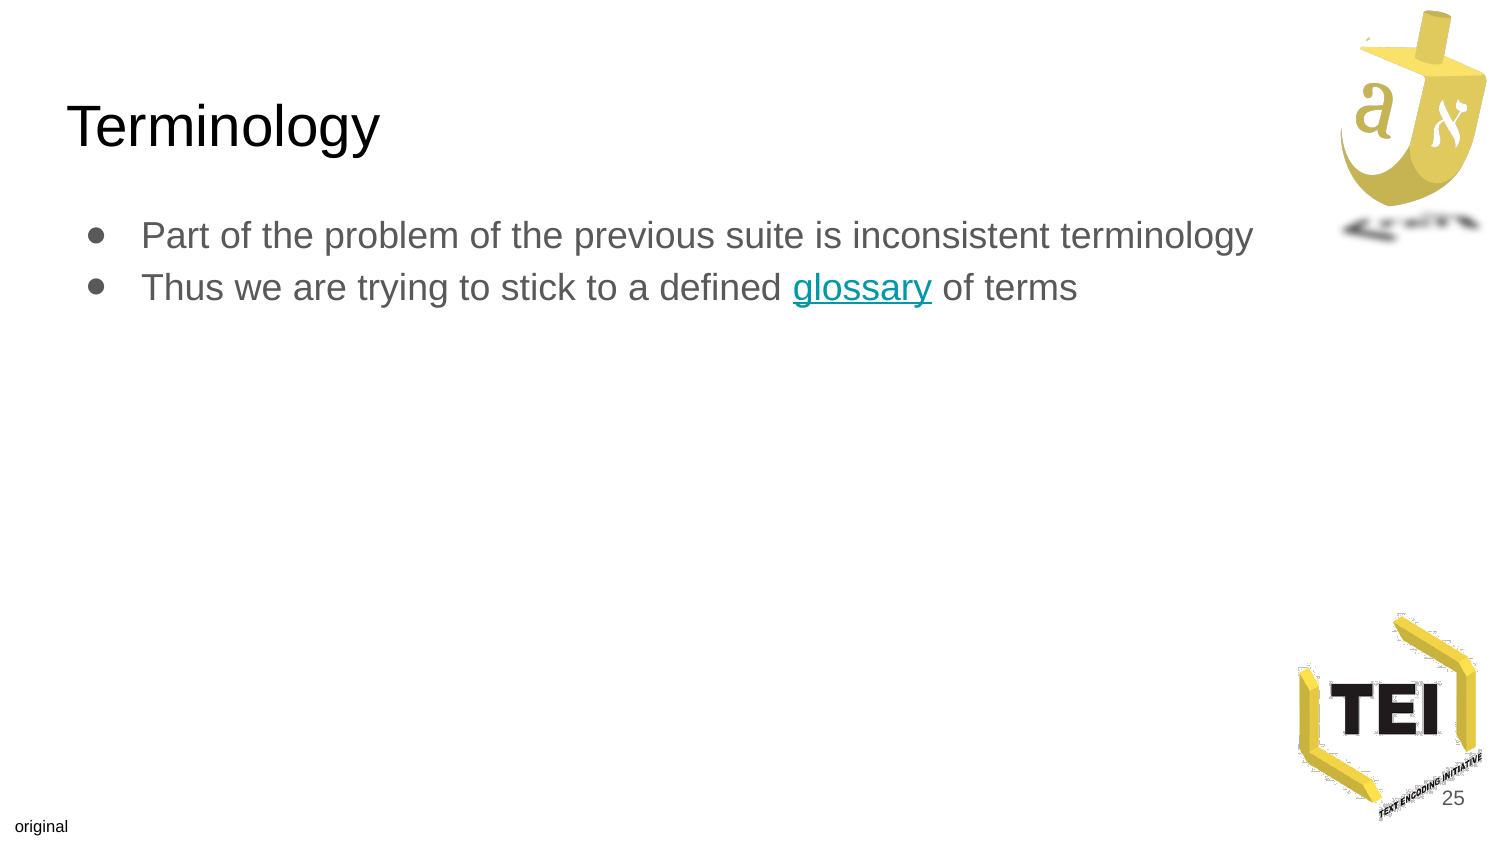

# Terminology
Part of the problem of the previous suite is inconsistent terminology
Thus we are trying to stick to a defined glossary of terms
original